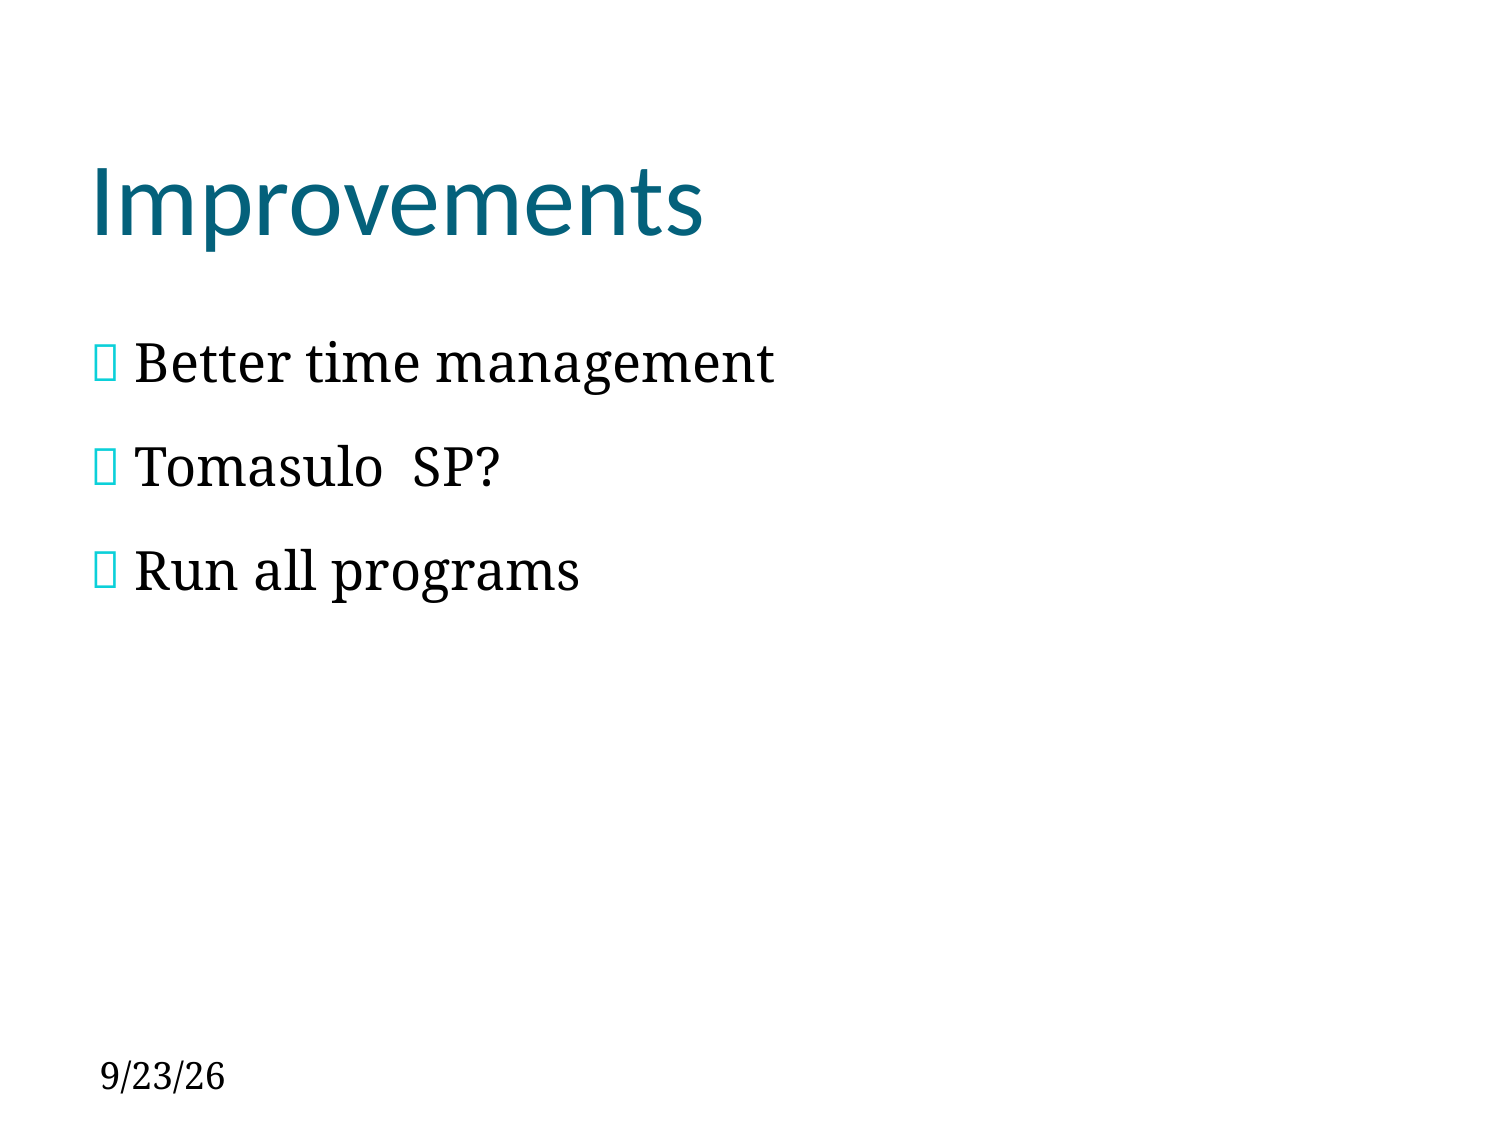

# Improvements
Better time management
Tomasulo SP?
Run all programs